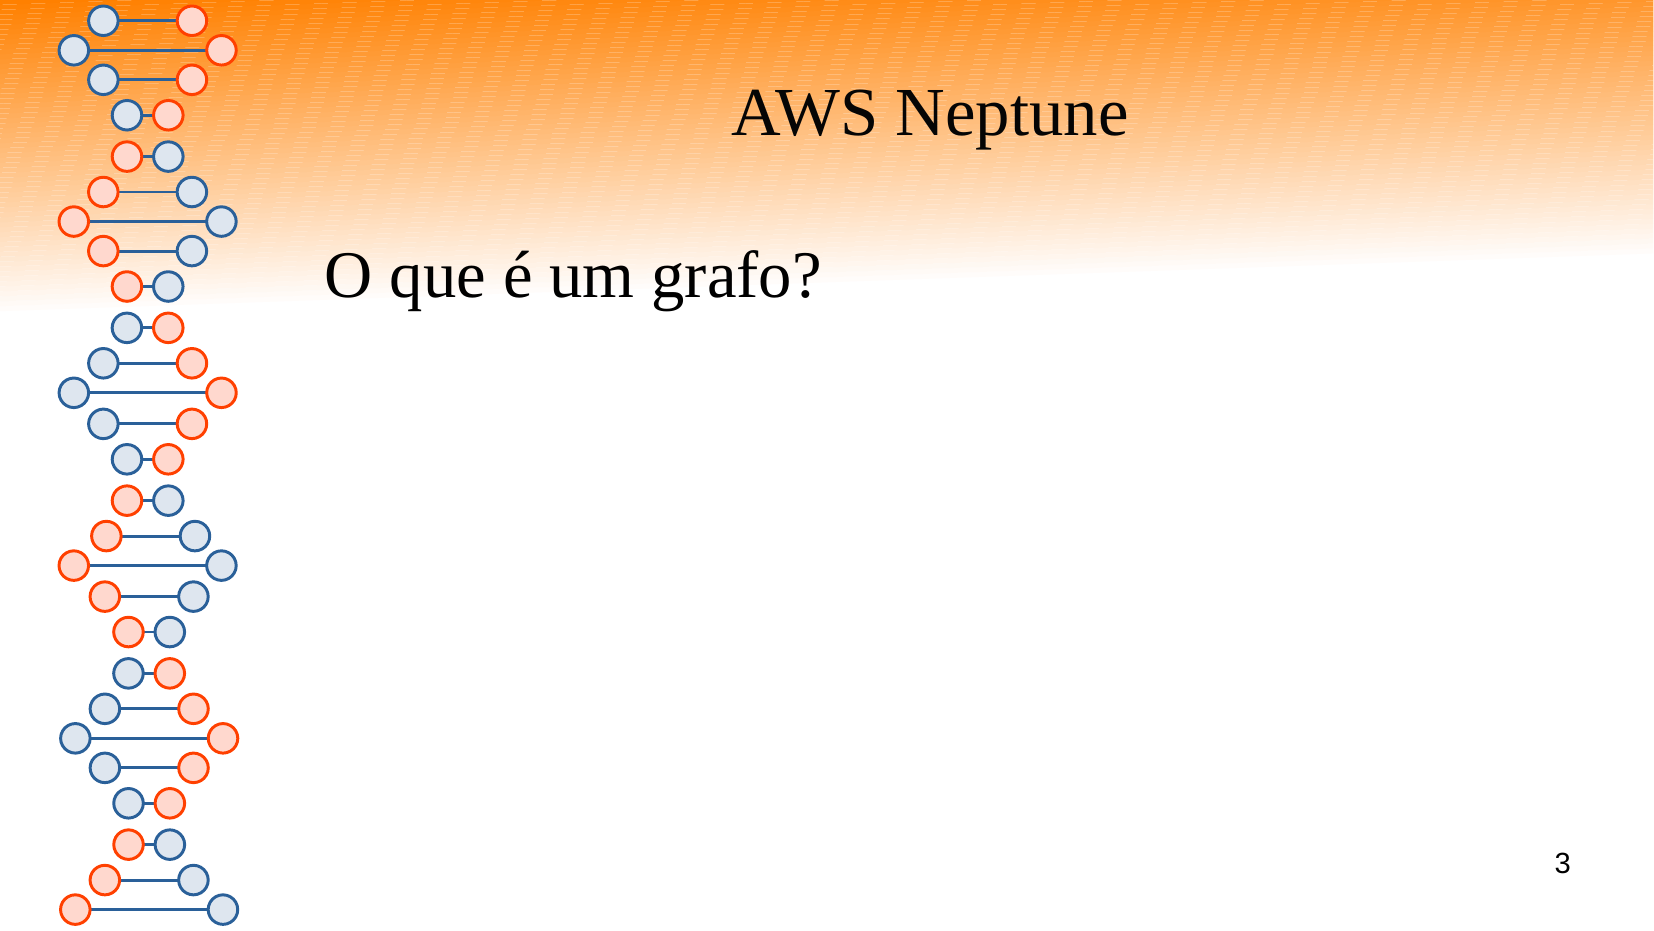

# AWS Neptune
O que é um grafo?
3